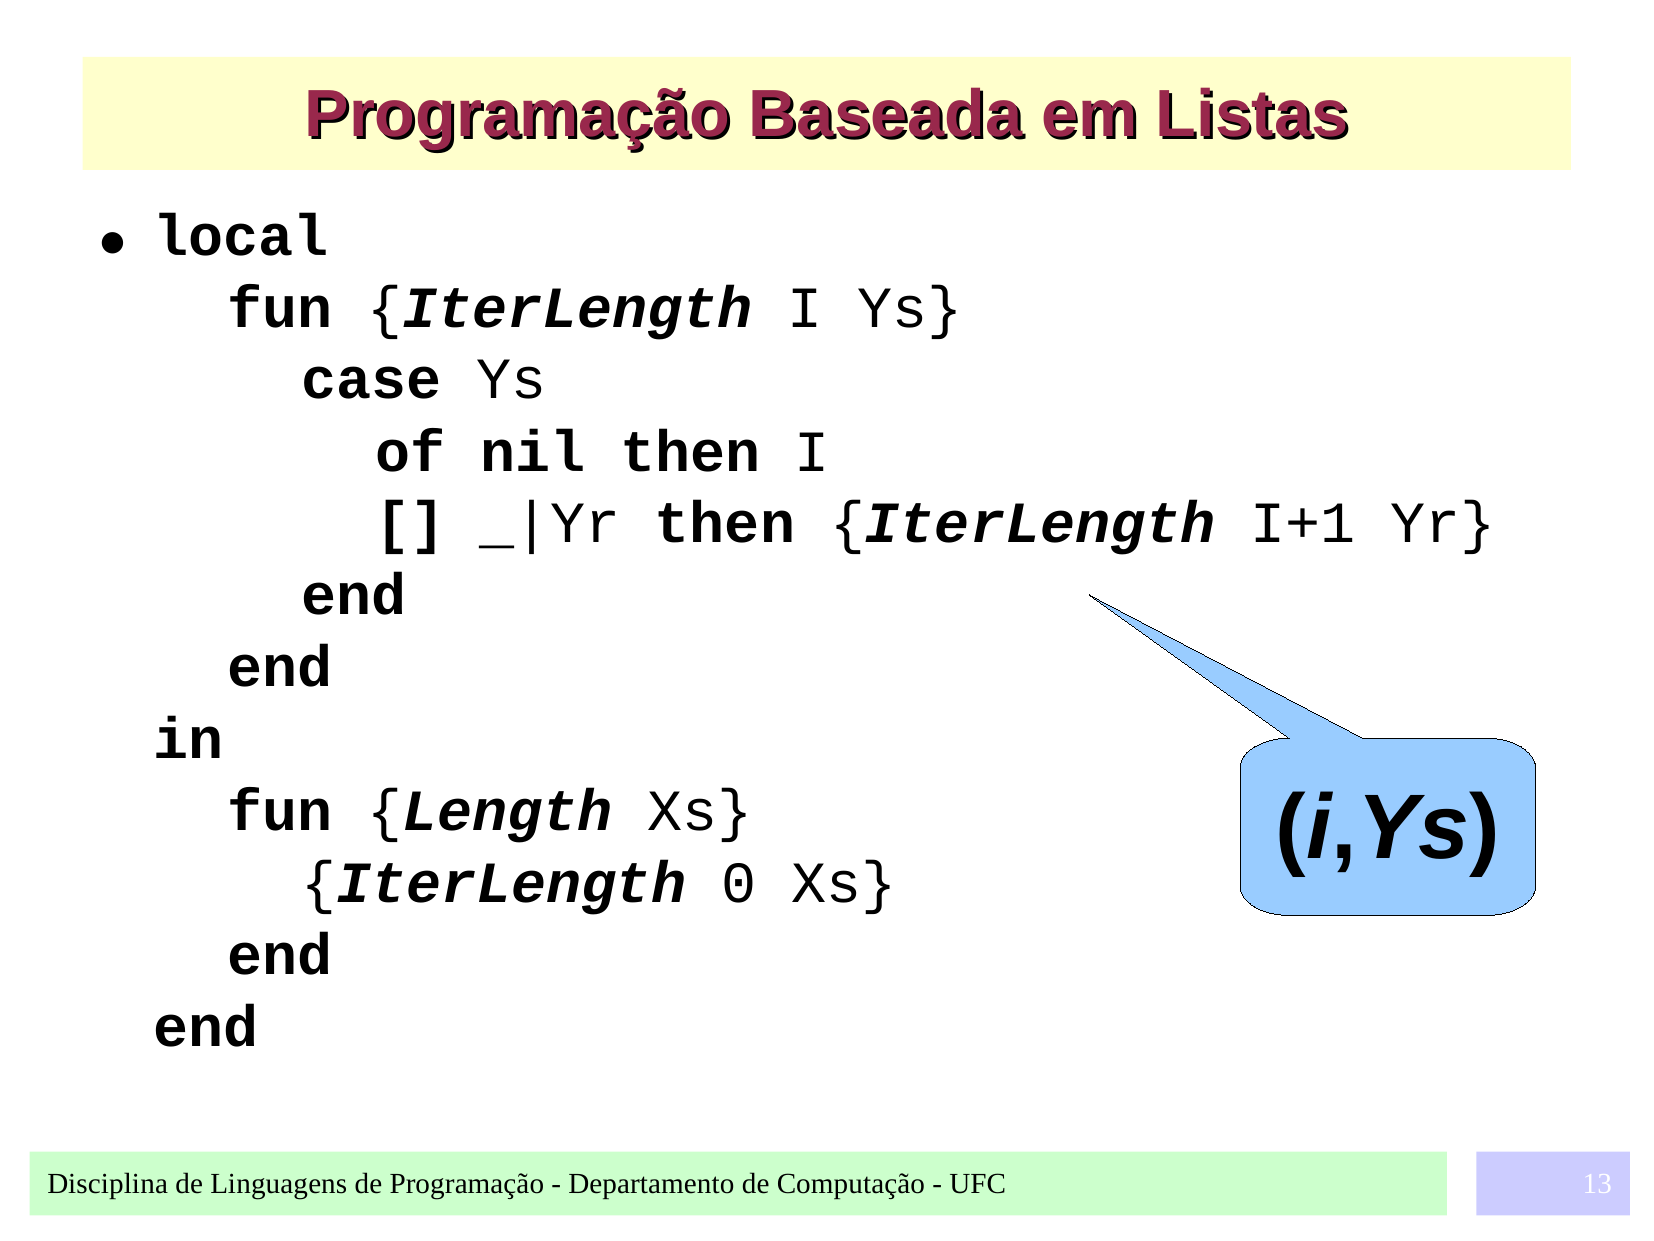

# Programação Baseada em Listas
local
	fun {IterLength I Ys}
		case Ys
			of nil then I
			[] _|Yr then {IterLength I+1 Yr}
		end
	end
in
	fun {Length Xs}
		{IterLength 0 Xs}
	end
end
(i,Ys)
Disciplina de Linguagens de Programação - Departamento de Computação - UFC
13